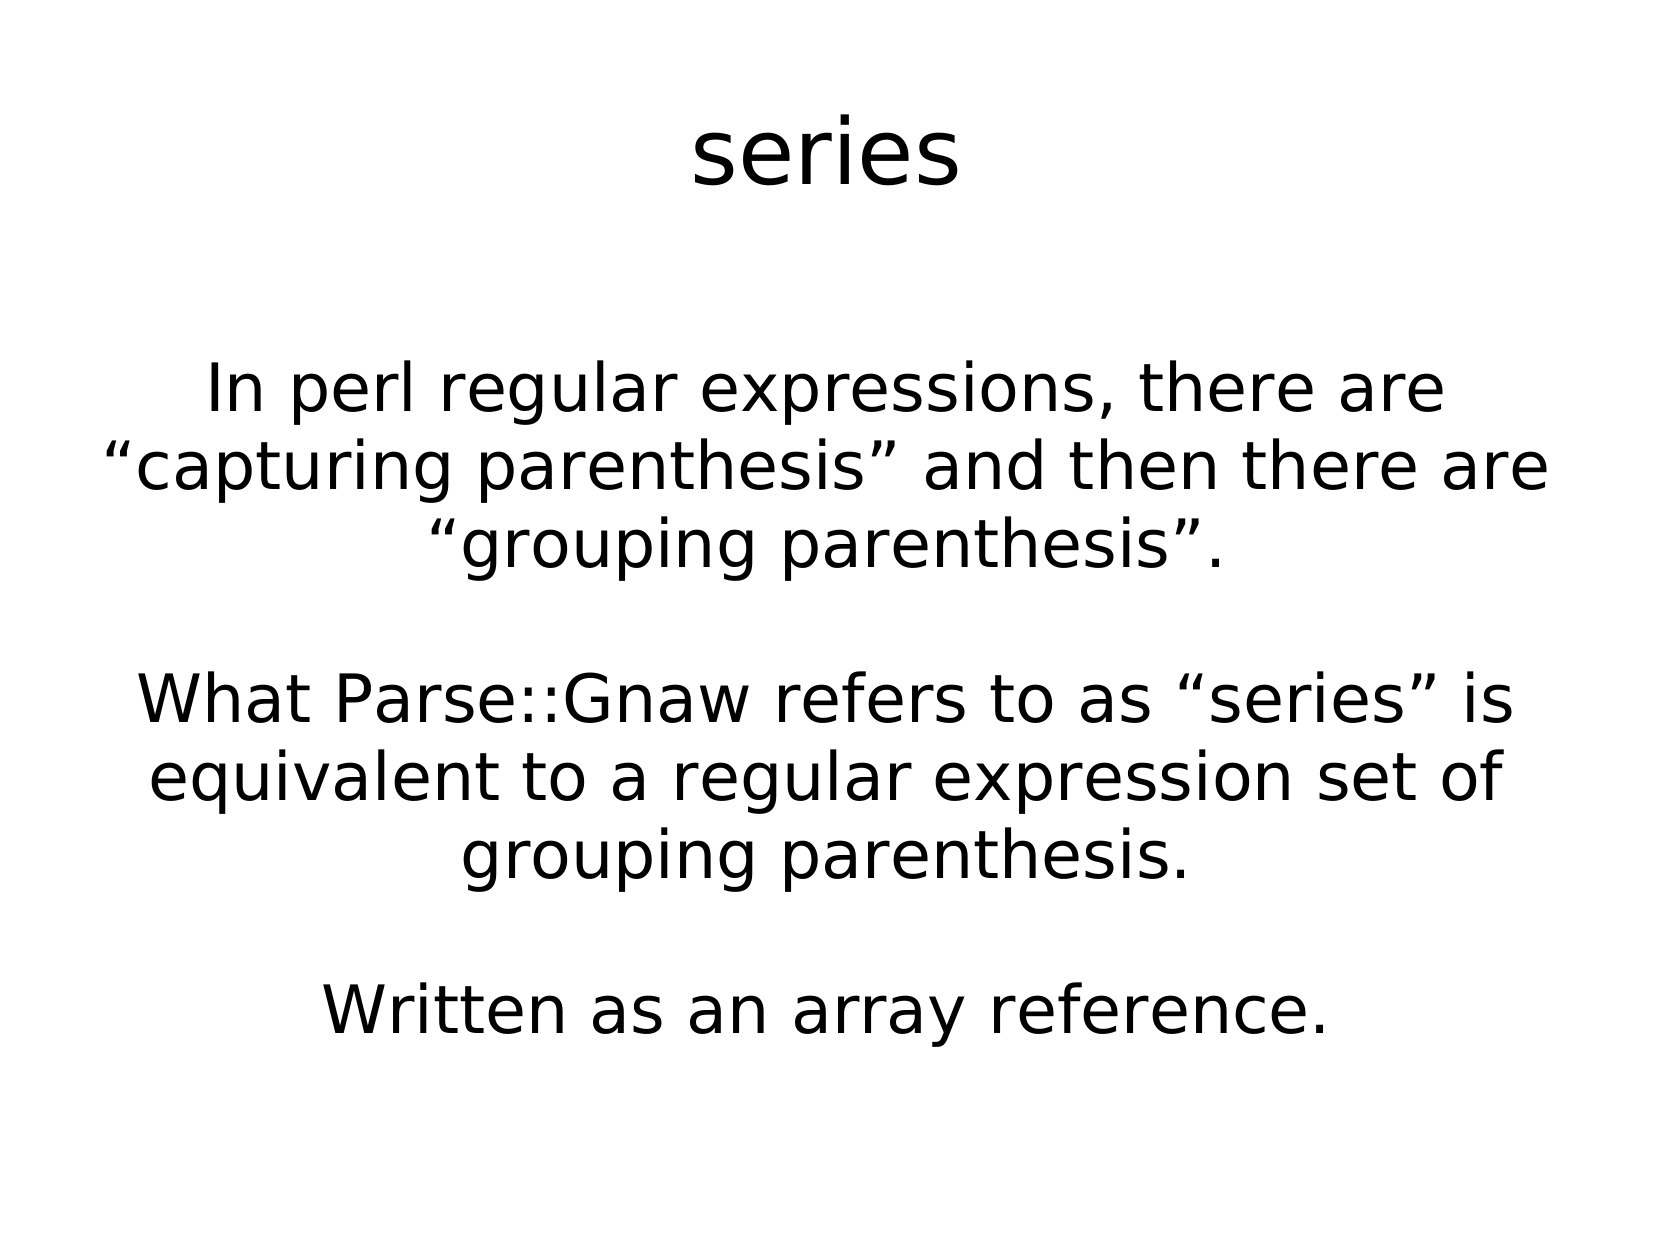

# series
In perl regular expressions, there are “capturing parenthesis” and then there are “grouping parenthesis”.
What Parse::Gnaw refers to as “series” is equivalent to a regular expression set of grouping parenthesis.
Written as an array reference.